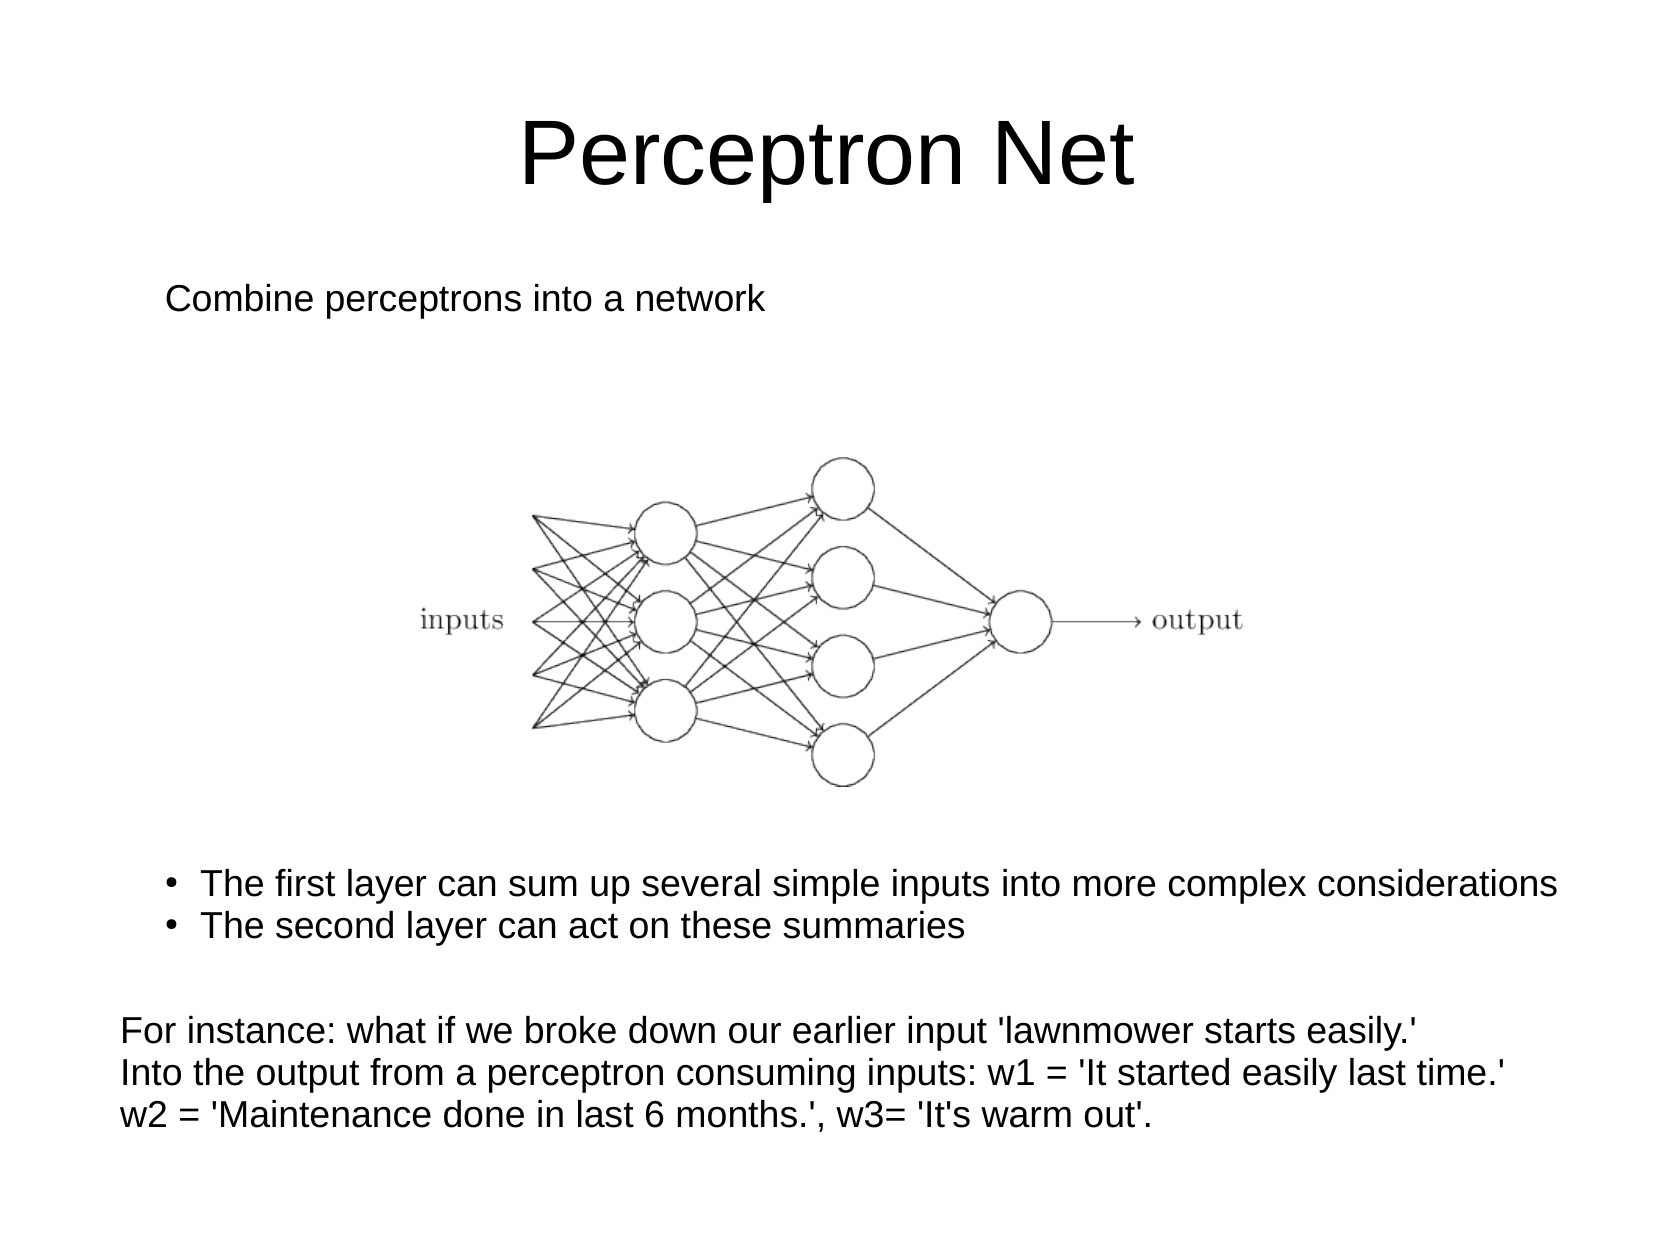

# Perceptron Net
Combine perceptrons into a network
The first layer can sum up several simple inputs into more complex considerations
The second layer can act on these summaries
For instance: what if we broke down our earlier input 'lawnmower starts easily.'
Into the output from a perceptron consuming inputs: w1 = 'It started easily last time.'
w2 = 'Maintenance done in last 6 months.', w3= 'It's warm out'.